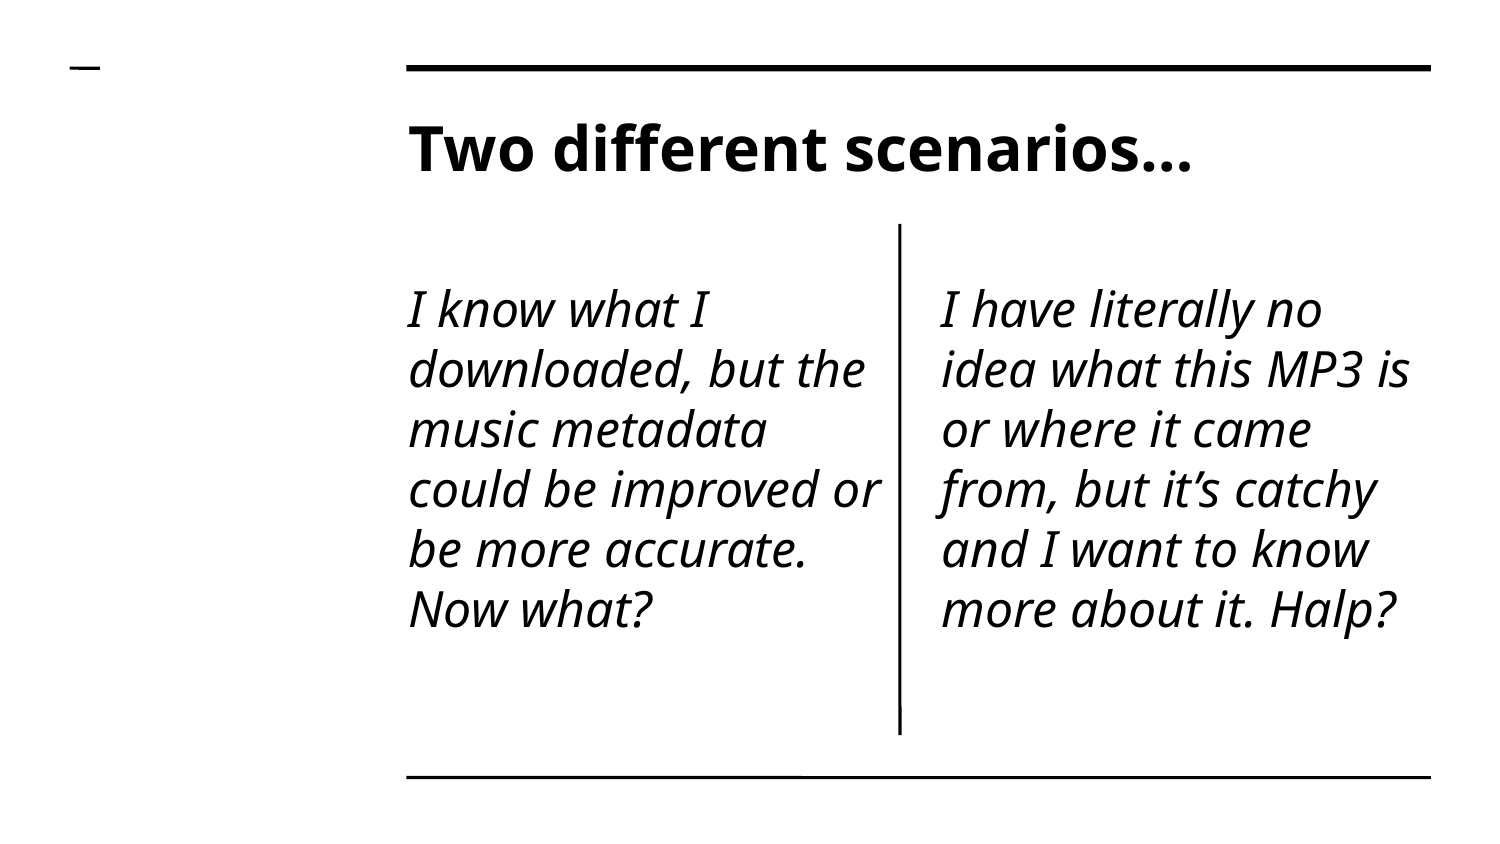

# Two different scenarios…
I know what I downloaded, but the music metadata could be improved or be more accurate. Now what?
I have literally no idea what this MP3 is or where it came from, but it’s catchy and I want to know more about it. Halp?